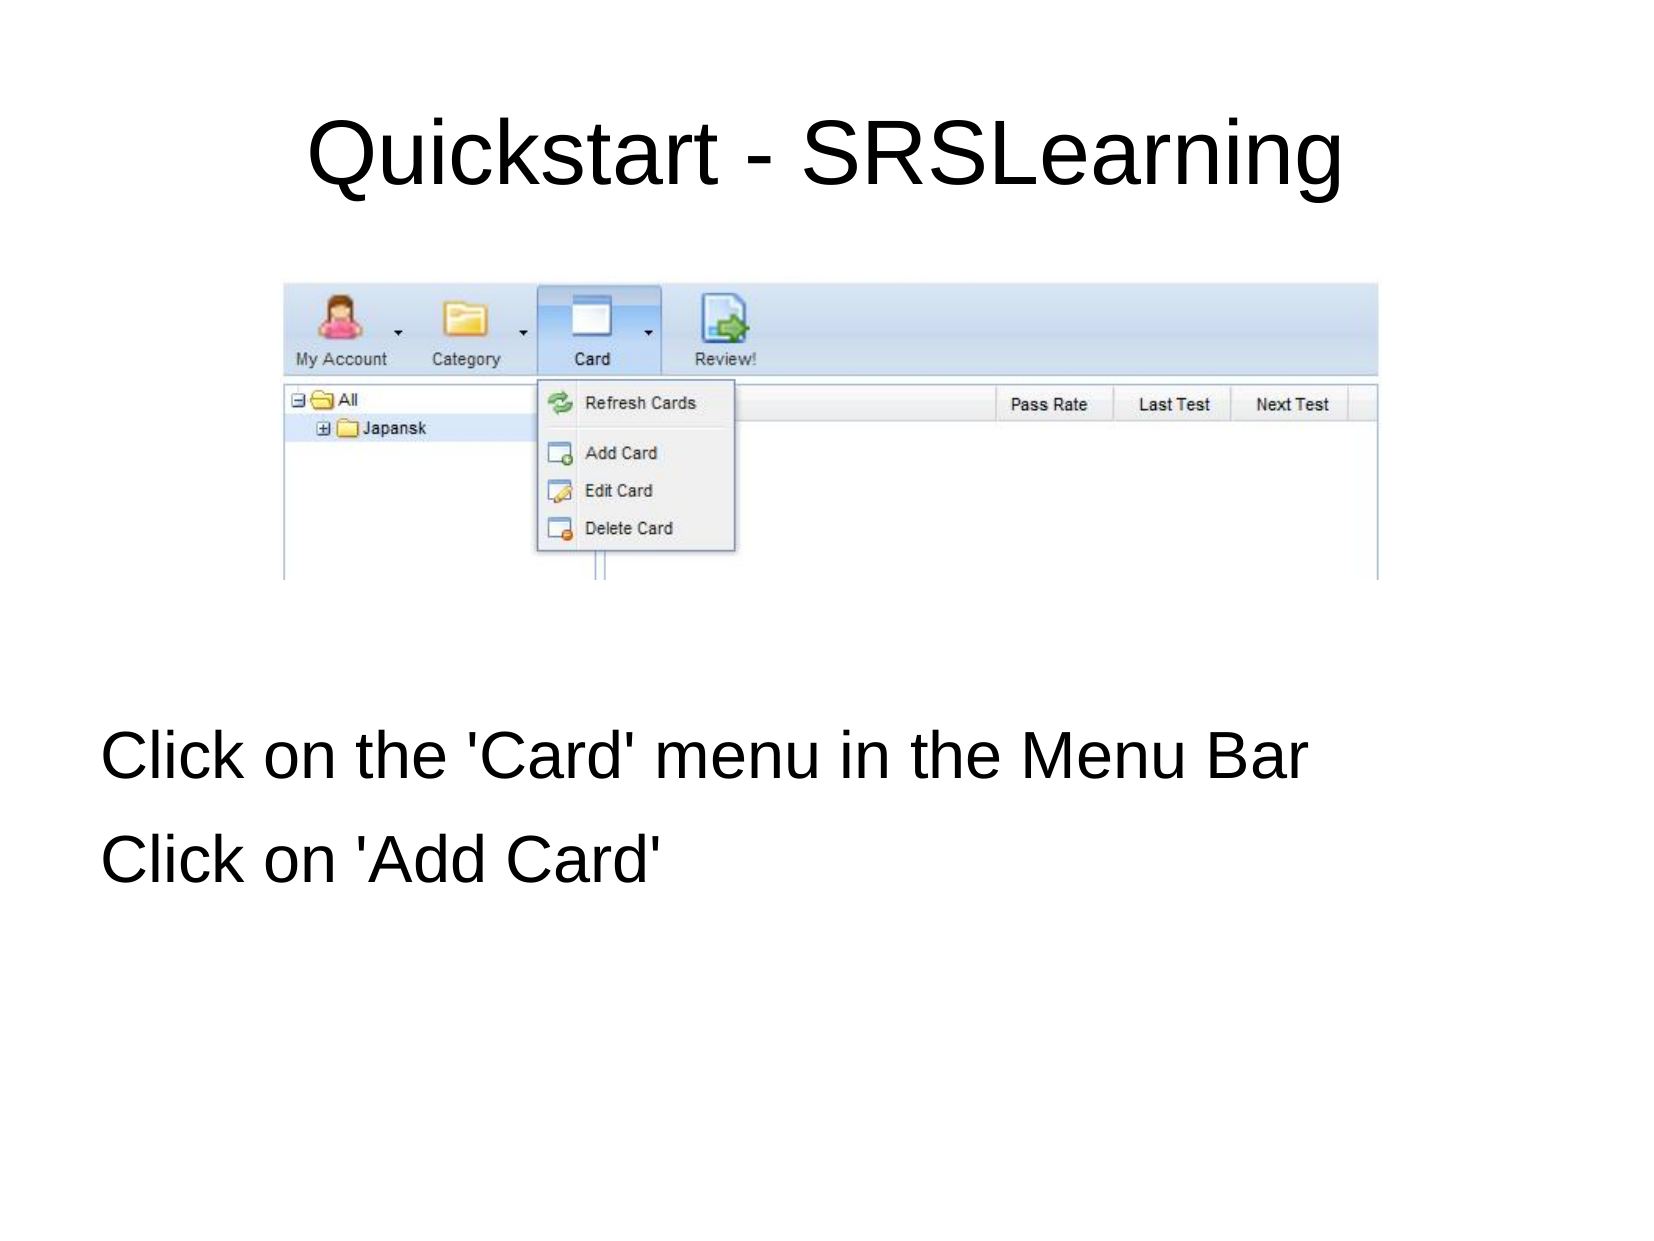

# Quickstart - SRSLearning
Click on the 'Card' menu in the Menu Bar
Click on 'Add Card'